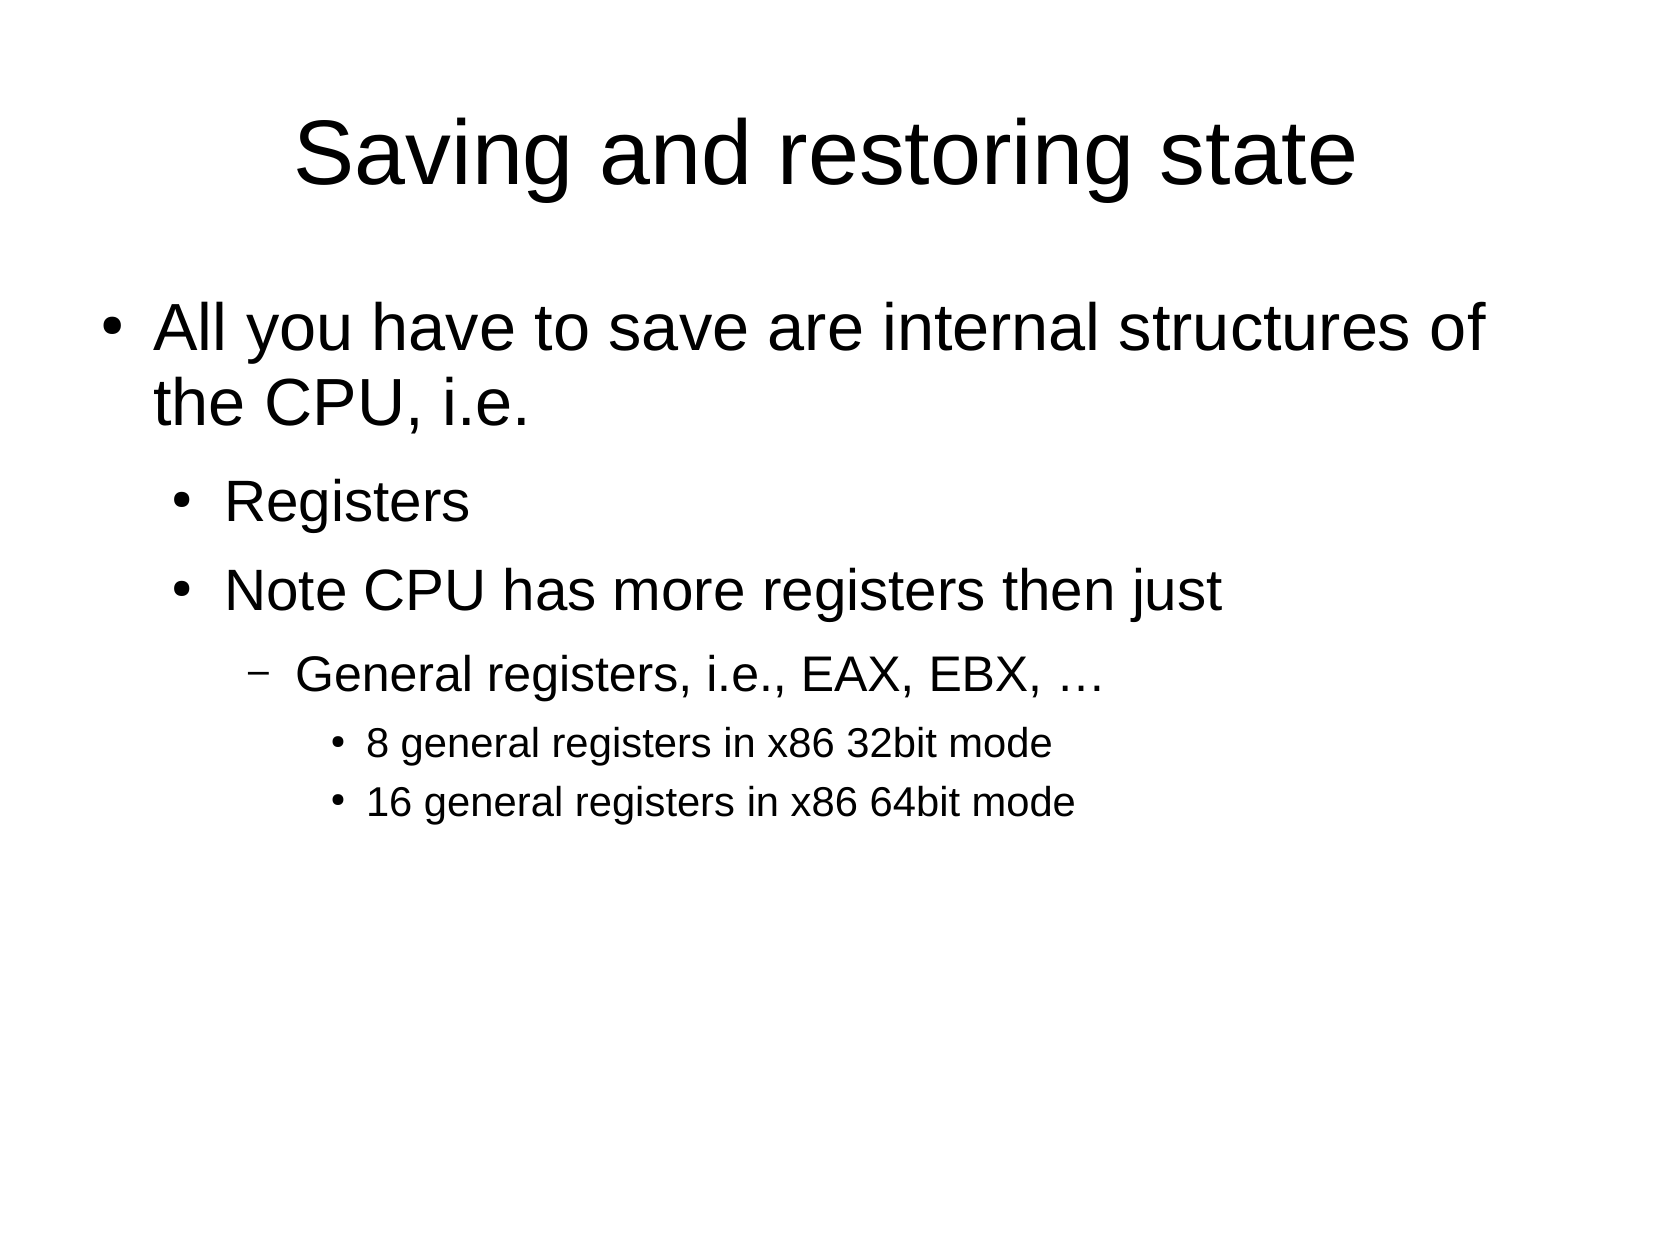

# Saving and restoring state
All you have to save are internal structures of the CPU, i.e.
Registers
Note CPU has more registers then just
General registers, i.e., EAX, EBX, …
8 general registers in x86 32bit mode
16 general registers in x86 64bit mode